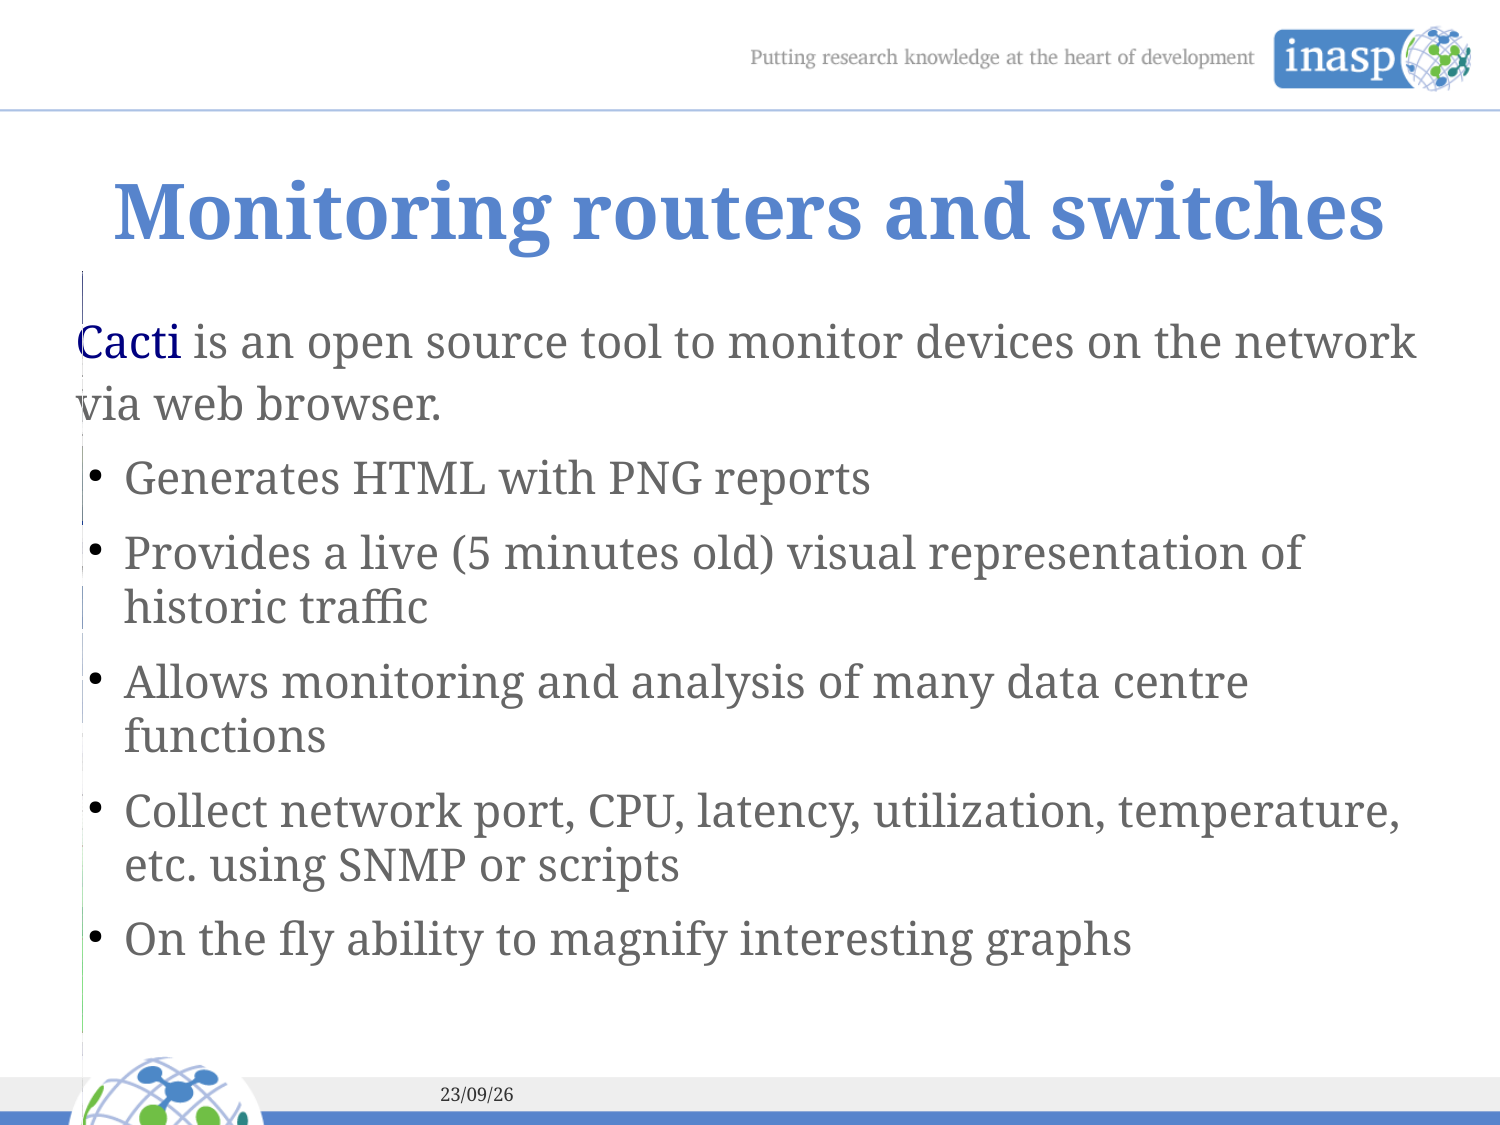

# Monitoring routers and switches
Cacti is an open source tool to monitor devices on the network via web browser.
Generates HTML with PNG reports
Provides a live (5 minutes old) visual representation of historic traffic
Allows monitoring and analysis of many data centre functions
Collect network port, CPU, latency, utilization, temperature, etc. using SNMP or scripts
On the fly ability to magnify interesting graphs